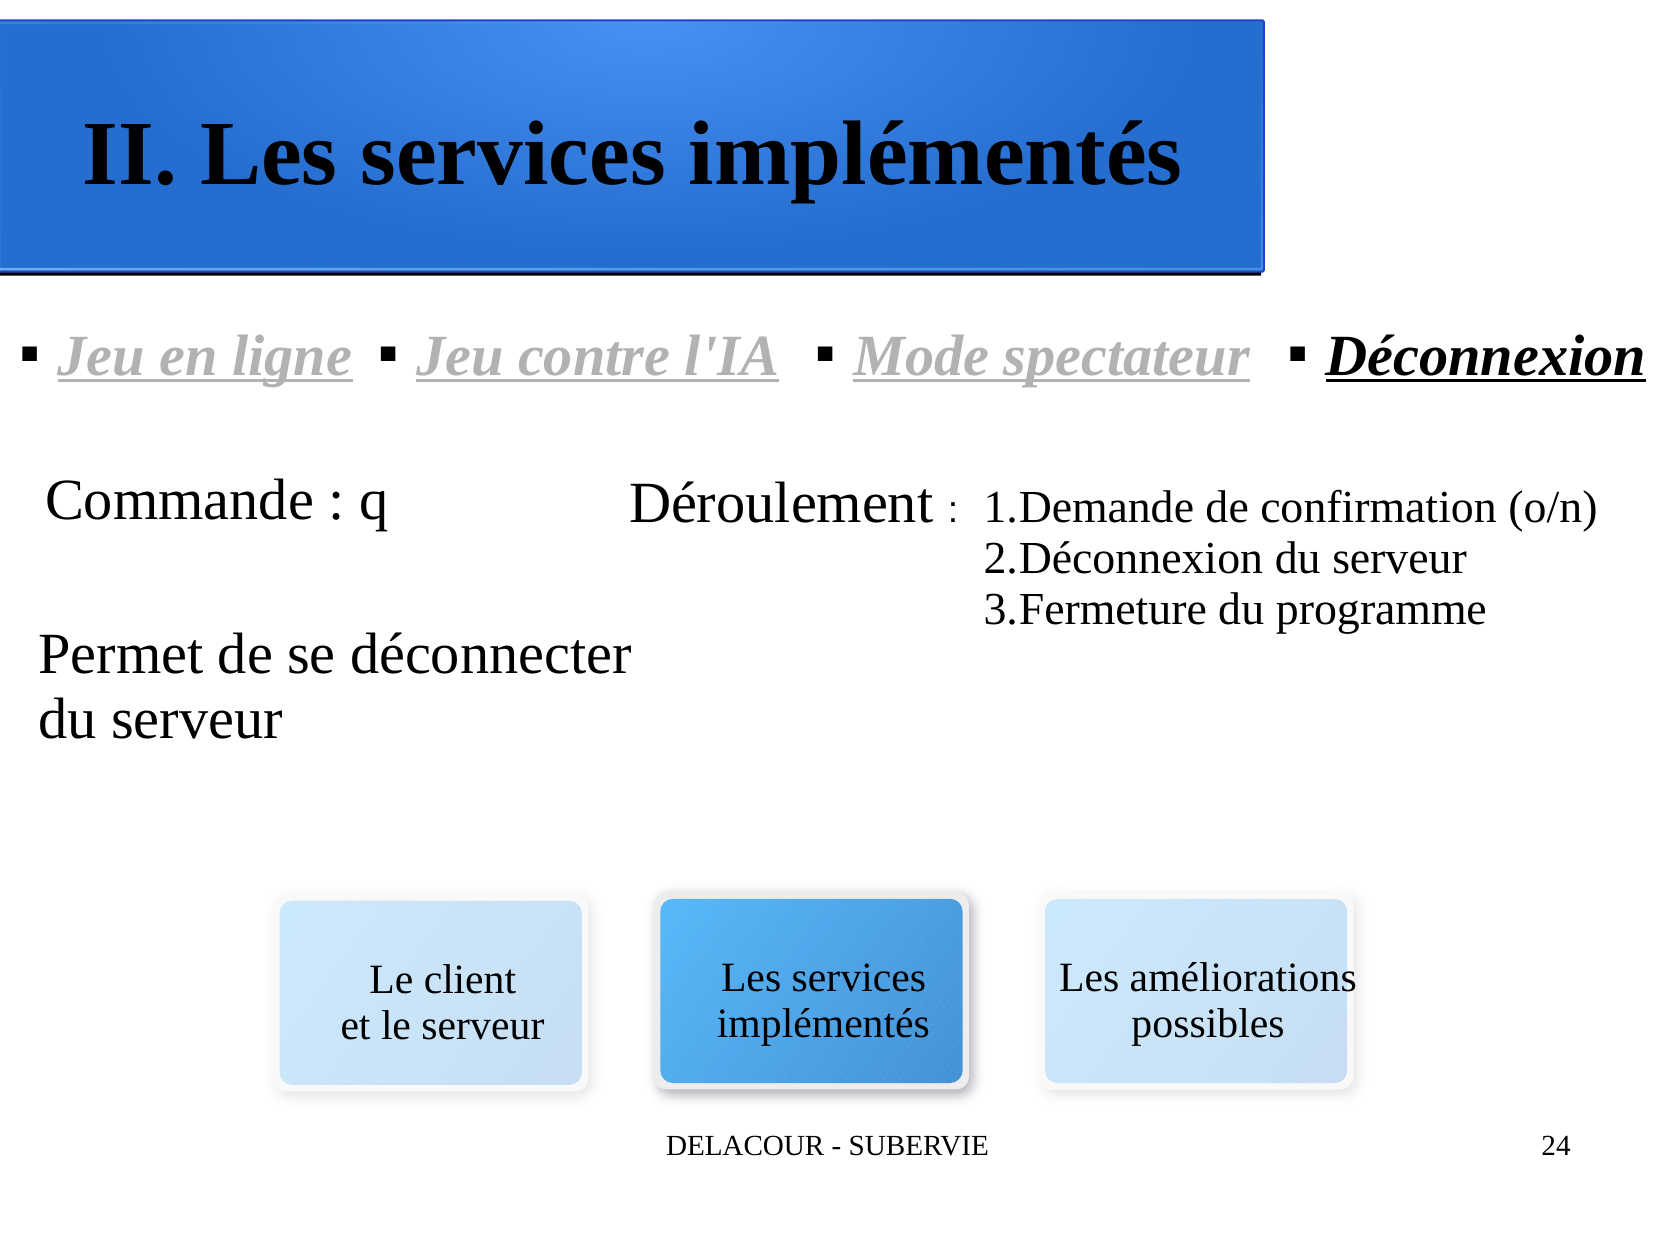

# II. Les services implémentés
Jeu en ligne
Jeu contre l'IA
Mode spectateur
Déconnexion
Commande : q
Déroulement :
Demande de confirmation (o/n)
Déconnexion du serveur
Fermeture du programme
Permet de se déconnecter du serveur
Les services
implémentés
Les améliorations
possibles
Le client
et le serveur
DELACOUR - SUBERVIE
24